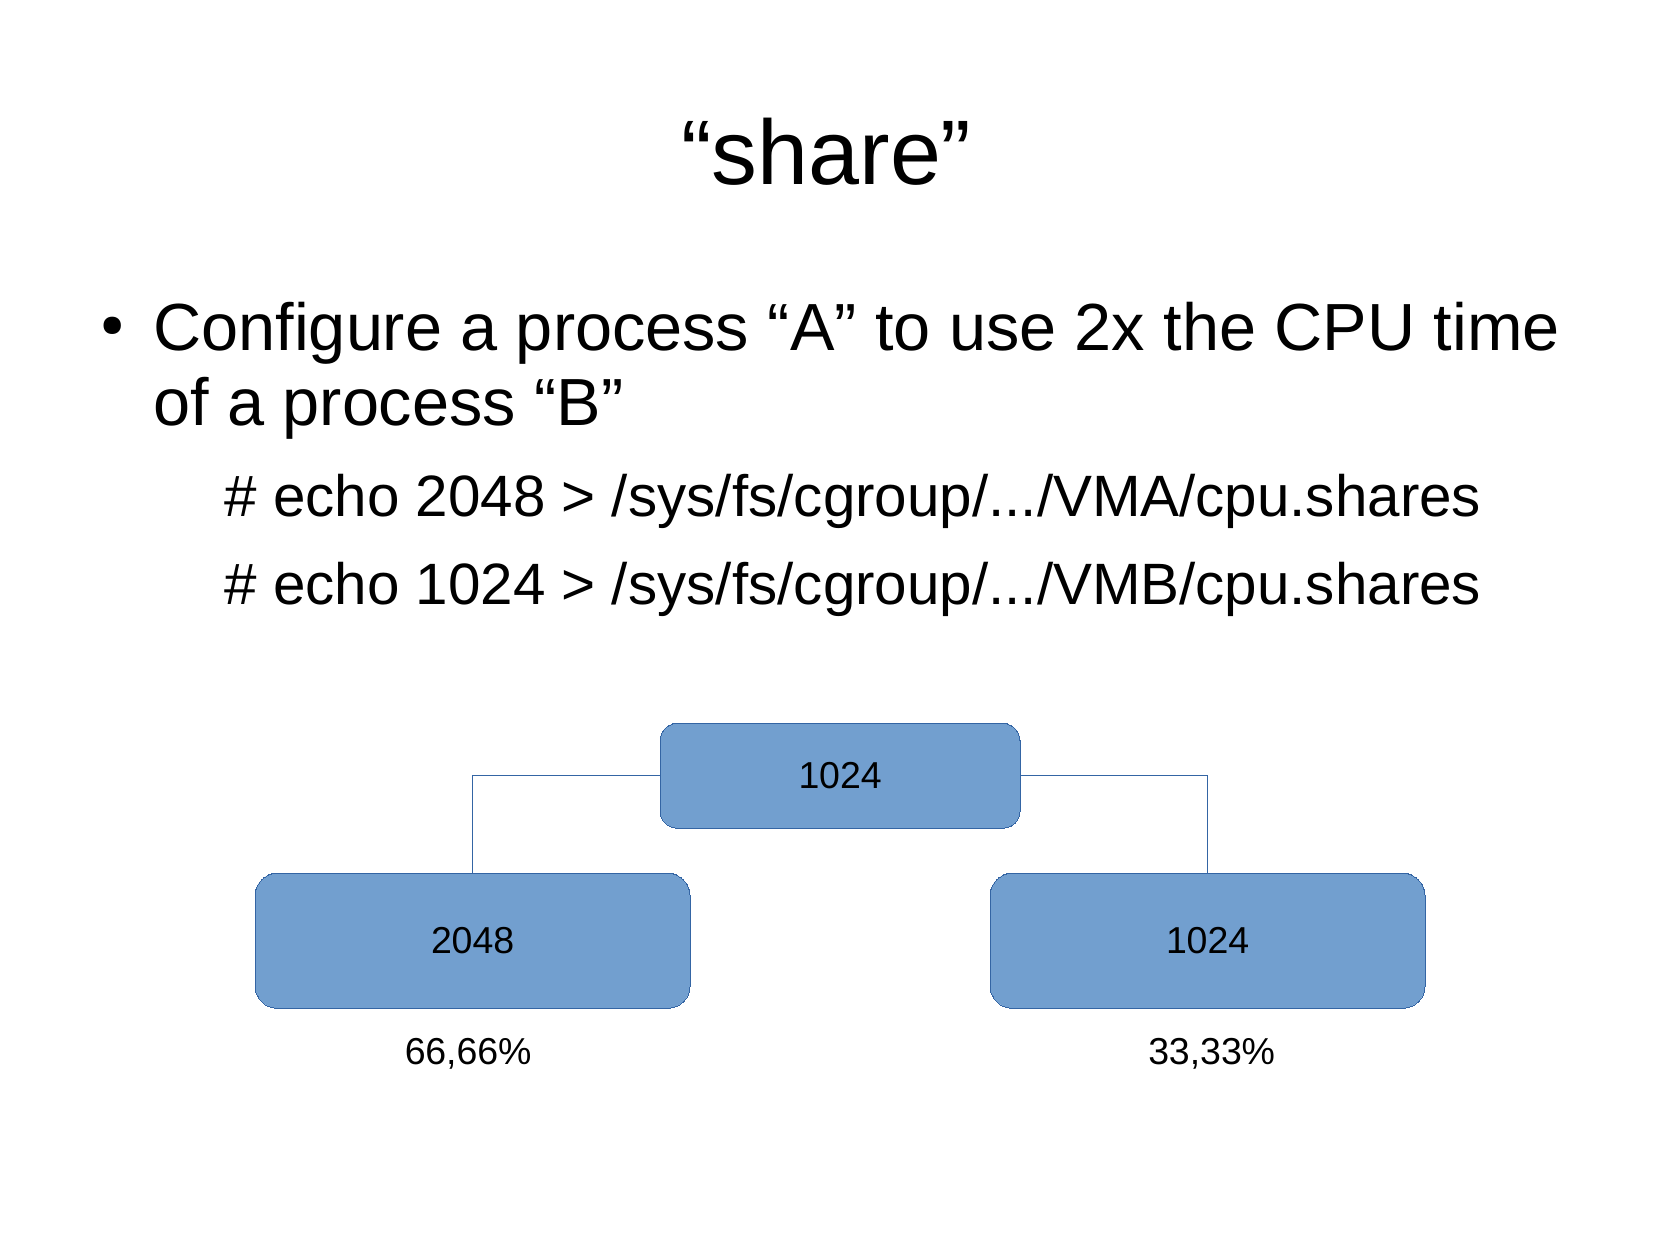

# “share”
Configure a process “A” to use 2x the CPU time of a process “B”
# echo 2048 > /sys/fs/cgroup/.../VMA/cpu.shares
# echo 1024 > /sys/fs/cgroup/.../VMB/cpu.shares
1024
2048
1024
66,66%
33,33%